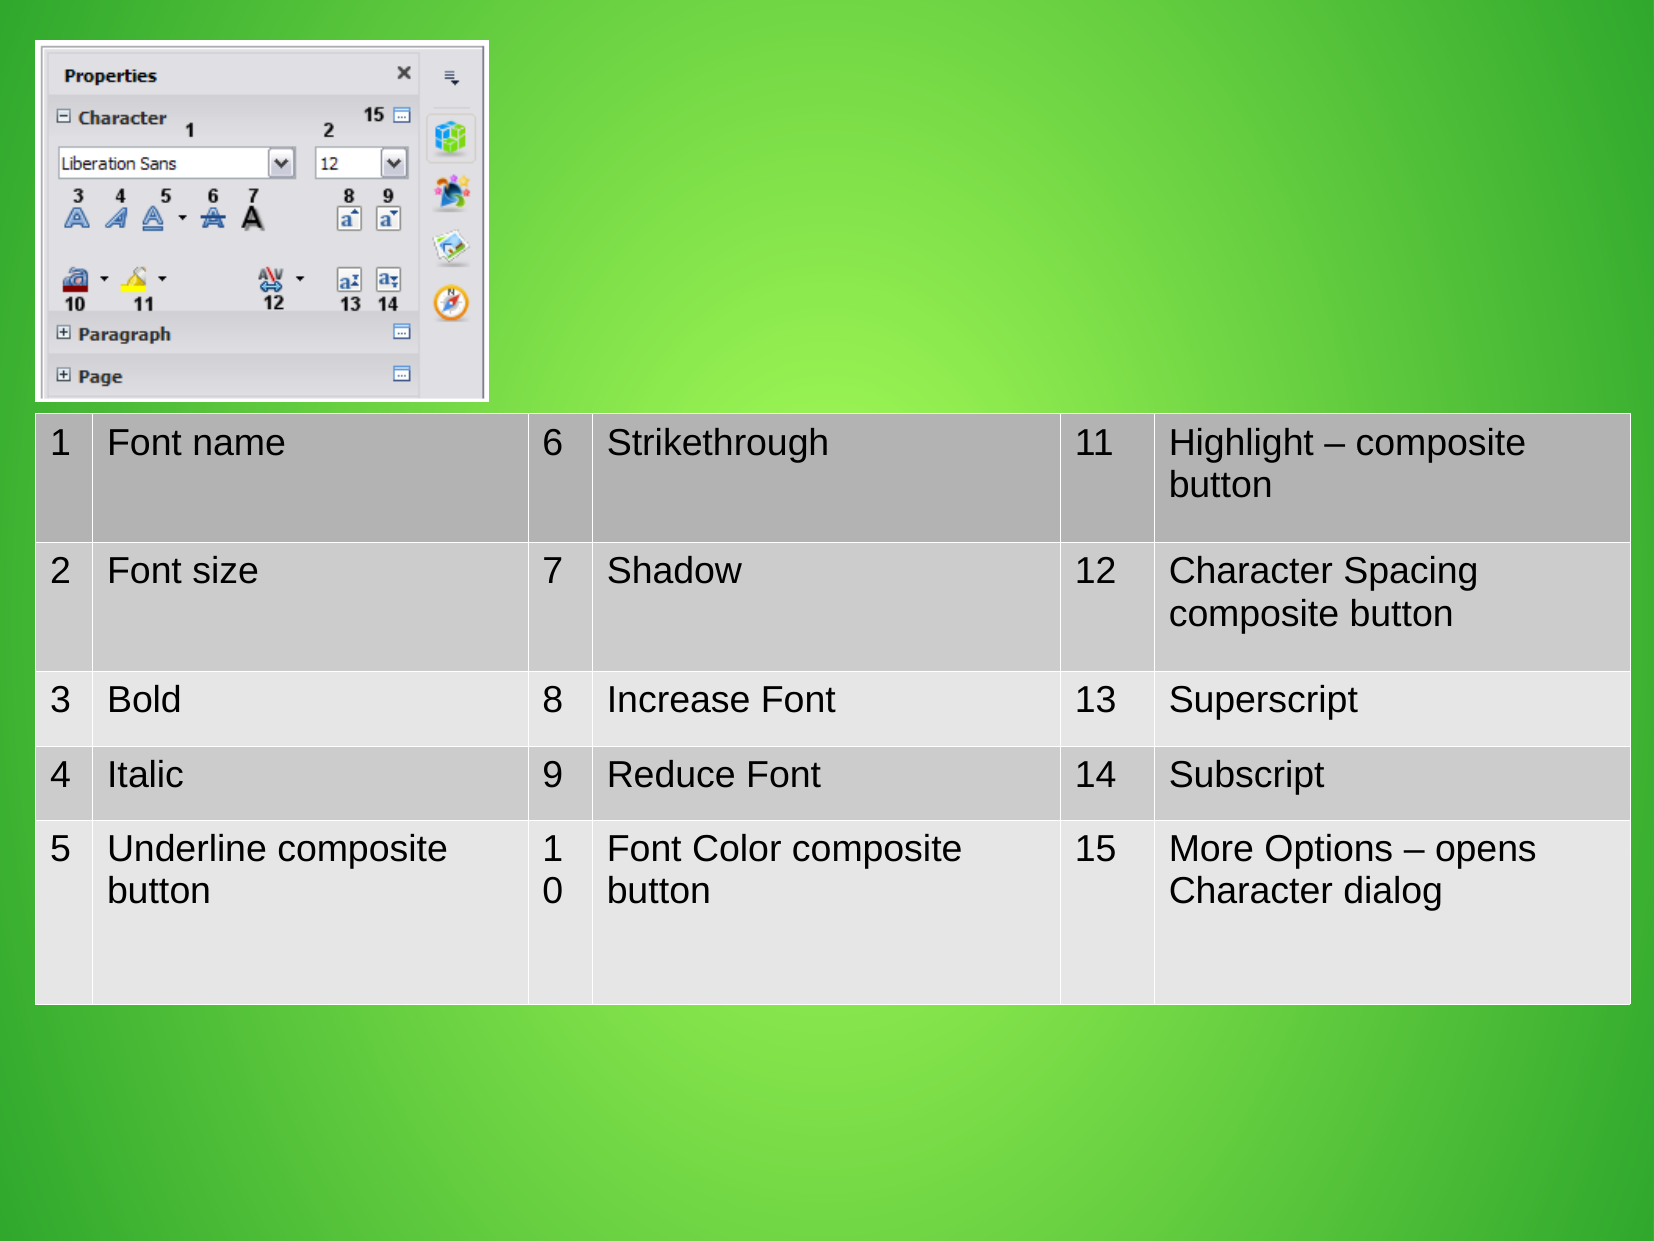

| 1 | Font name | 6 | Strikethrough | 11 | Highlight – composite button |
| --- | --- | --- | --- | --- | --- |
| 2 | Font size | 7 | Shadow | 12 | Character Spacing composite button |
| 3 | Bold | 8 | Increase Font | 13 | Superscript |
| 4 | Italic | 9 | Reduce Font | 14 | Subscript |
| 5 | Underline composite button | 10 | Font Color composite button | 15 | More Options – opens Character dialog |